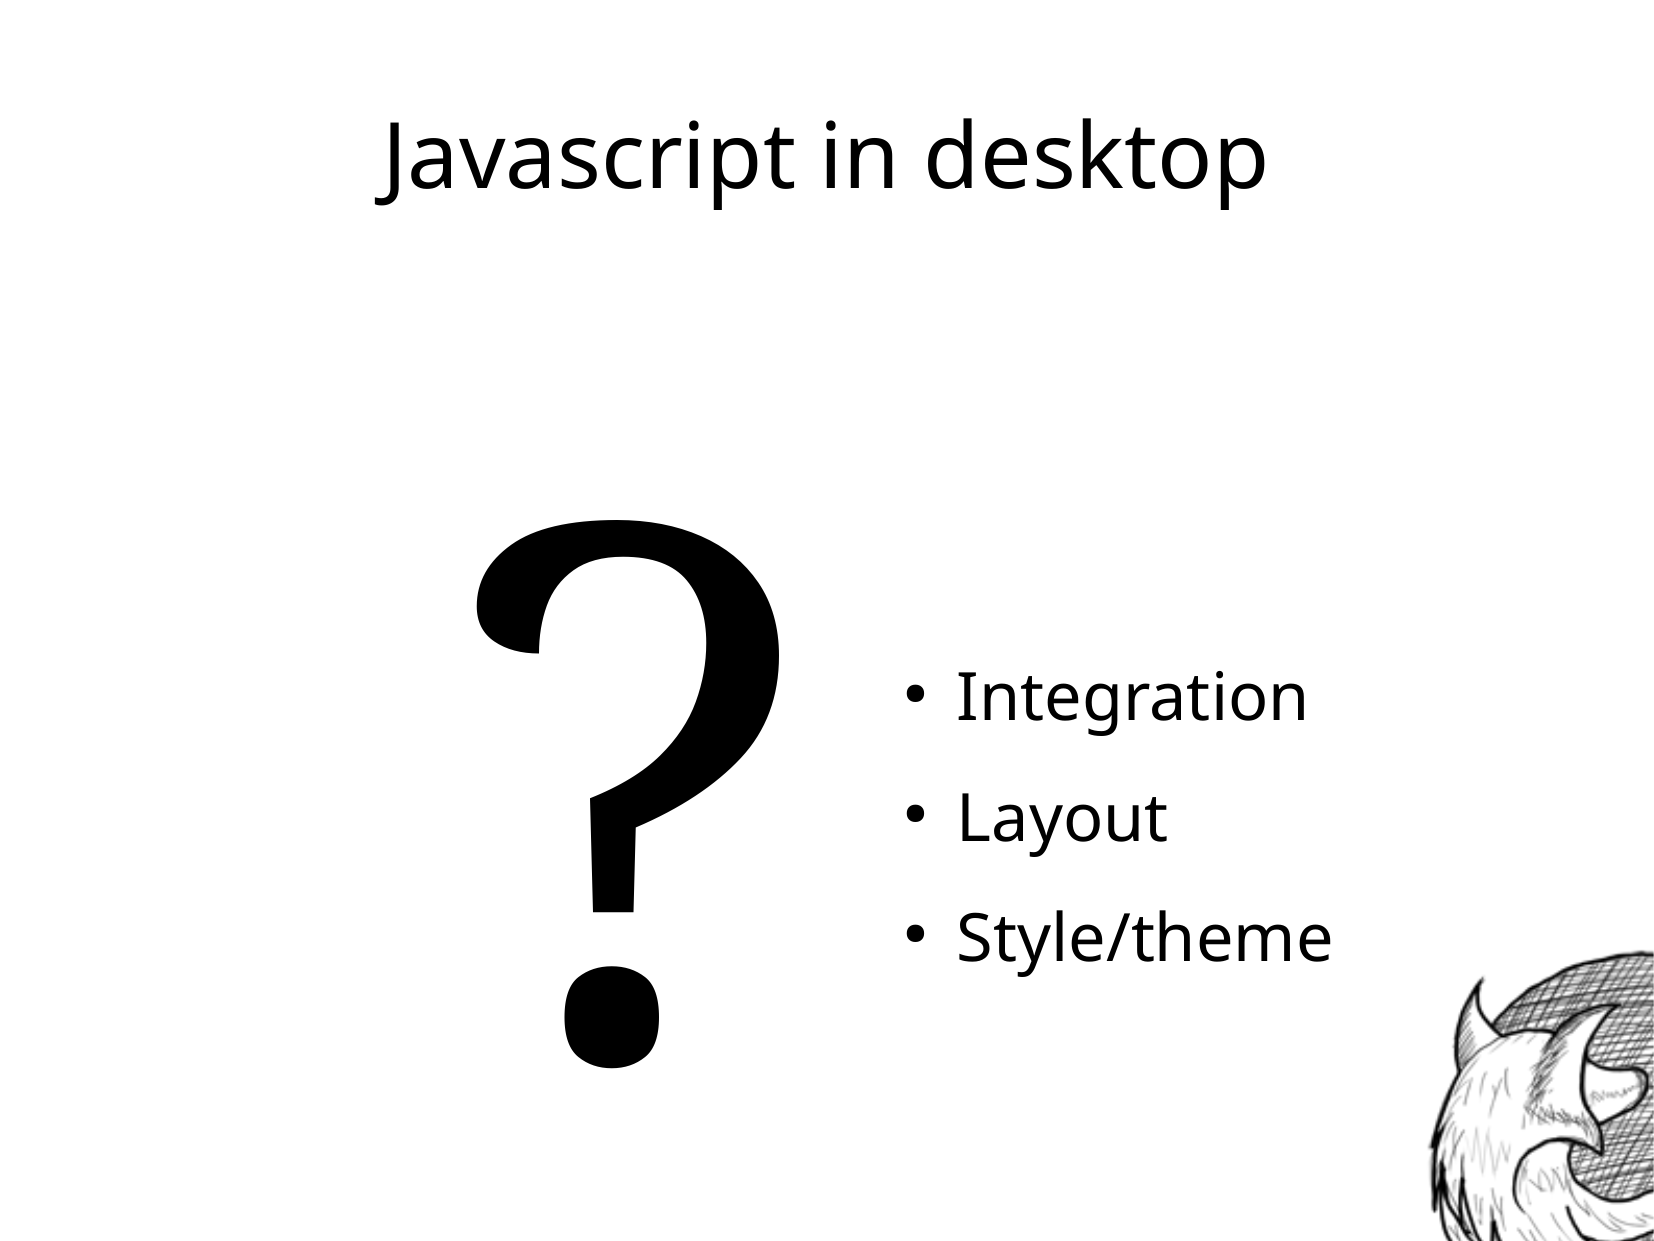

# Javascript in desktop
?
Integration
Layout
Style/theme